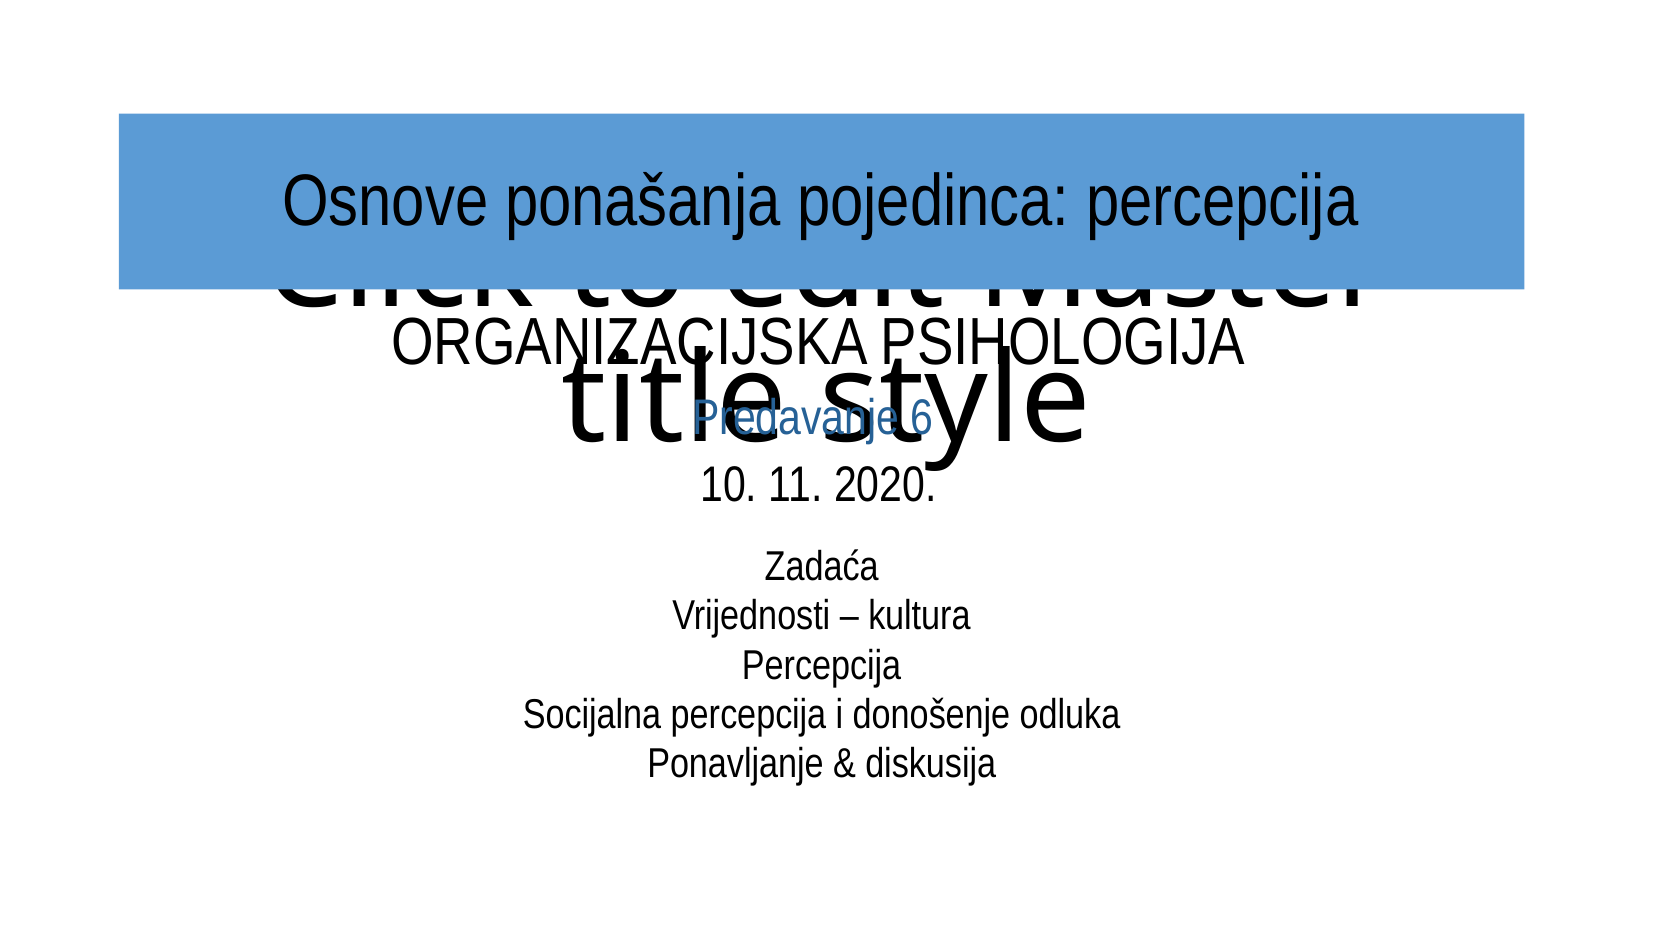

Osnove ponašanja pojedinca: percepcija
ORGANIZACIJSKA PSIHOLOGIJA
Predavanje 6
10. 11. 2020.
Zadaća
Vrijednosti – kultura
Percepcija
Socijalna percepcija i donošenje odluka
Ponavljanje & diskusija